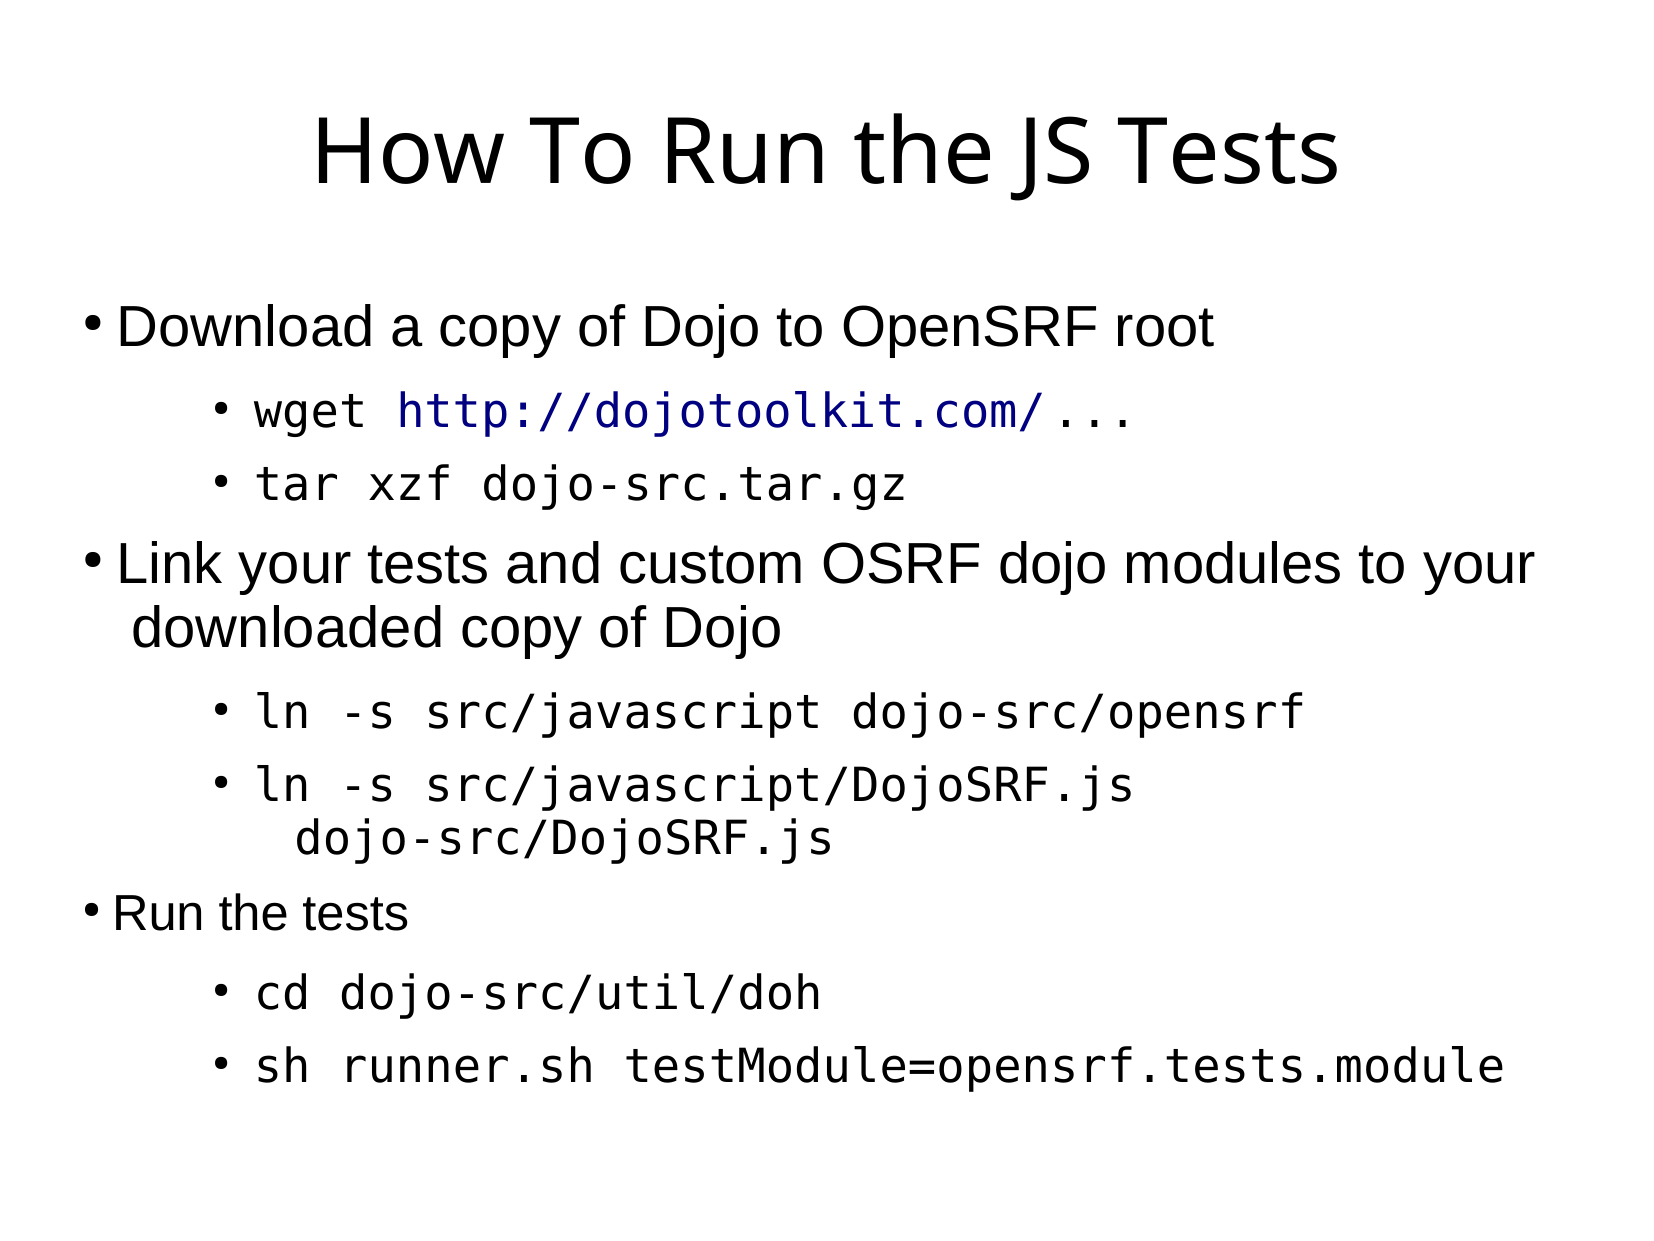

# How To Run the JS Tests
 Download a copy of Dojo to OpenSRF root
wget http://dojotoolkit.com/...
tar xzf dojo-src.tar.gz
 Link your tests and custom OSRF dojo modules to your downloaded copy of Dojo
ln -s src/javascript dojo-src/opensrf
ln -s src/javascript/DojoSRF.js dojo-src/DojoSRF.js
 Run the tests
cd dojo-src/util/doh
sh runner.sh testModule=opensrf.tests.module